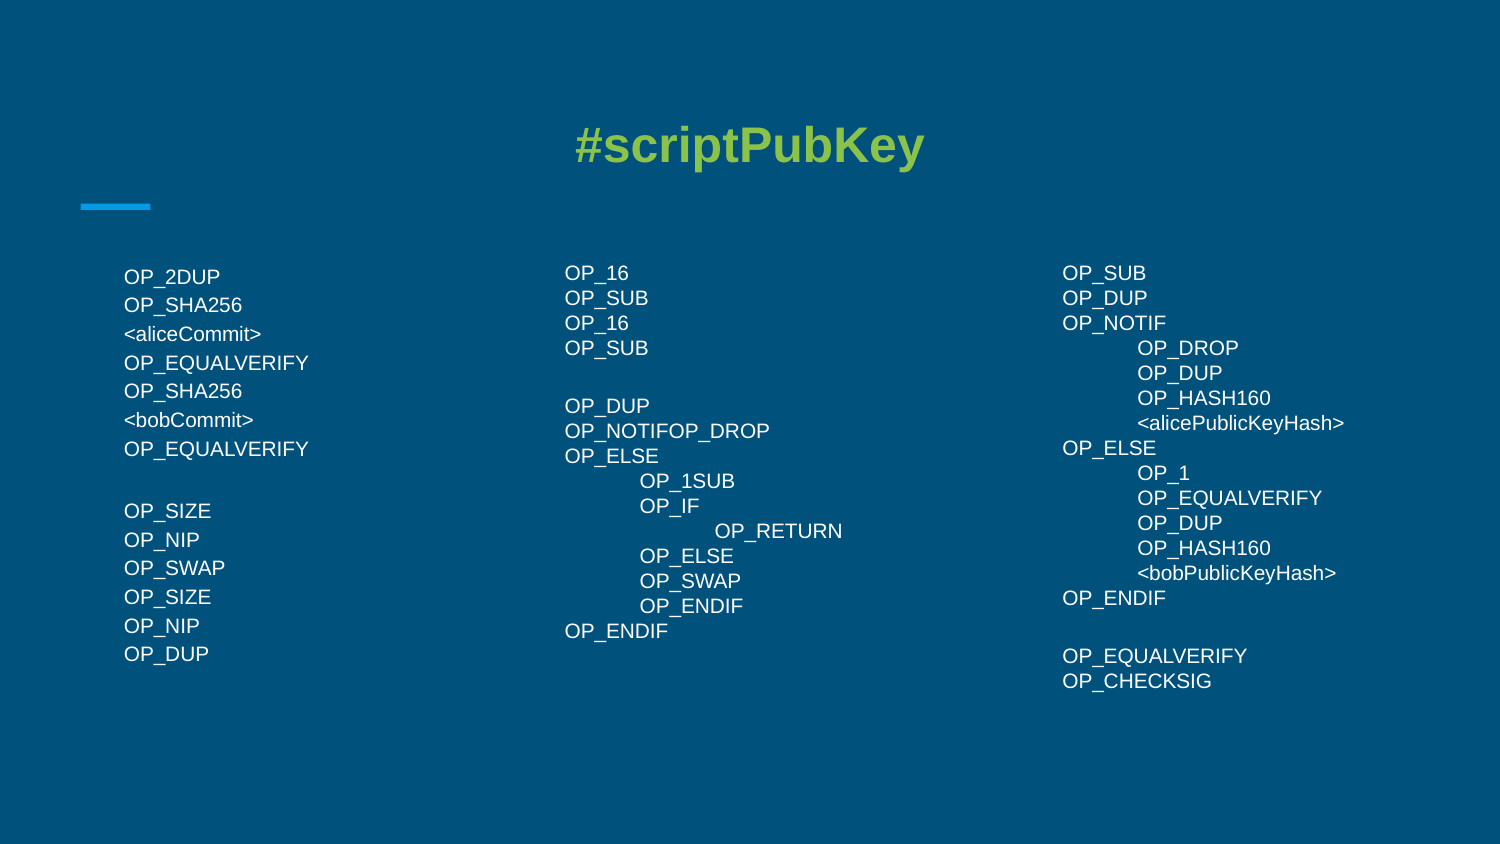

# #scriptPubKey
OP_2DUP
OP_SHA256
<aliceCommit>
OP_EQUALVERIFY
OP_SHA256
<bobCommit>
OP_EQUALVERIFY
OP_SIZE
OP_NIP
OP_SWAP
OP_SIZE
OP_NIP
OP_DUP
OP_16
OP_SUB
OP_16
OP_SUB
OP_DUP
OP_NOTIFOP_DROP
OP_ELSE
	OP_1SUB
	OP_IF
		OP_RETURN	OP_ELSE
	OP_SWAP
	OP_ENDIF
OP_ENDIF
OP_SUB
OP_DUP
OP_NOTIF
	OP_DROP
	OP_DUP
	OP_HASH160
	<alicePublicKeyHash>
OP_ELSE
	OP_1
	OP_EQUALVERIFY
	OP_DUP
	OP_HASH160
	<bobPublicKeyHash>
OP_ENDIF
OP_EQUALVERIFY
OP_CHECKSIG